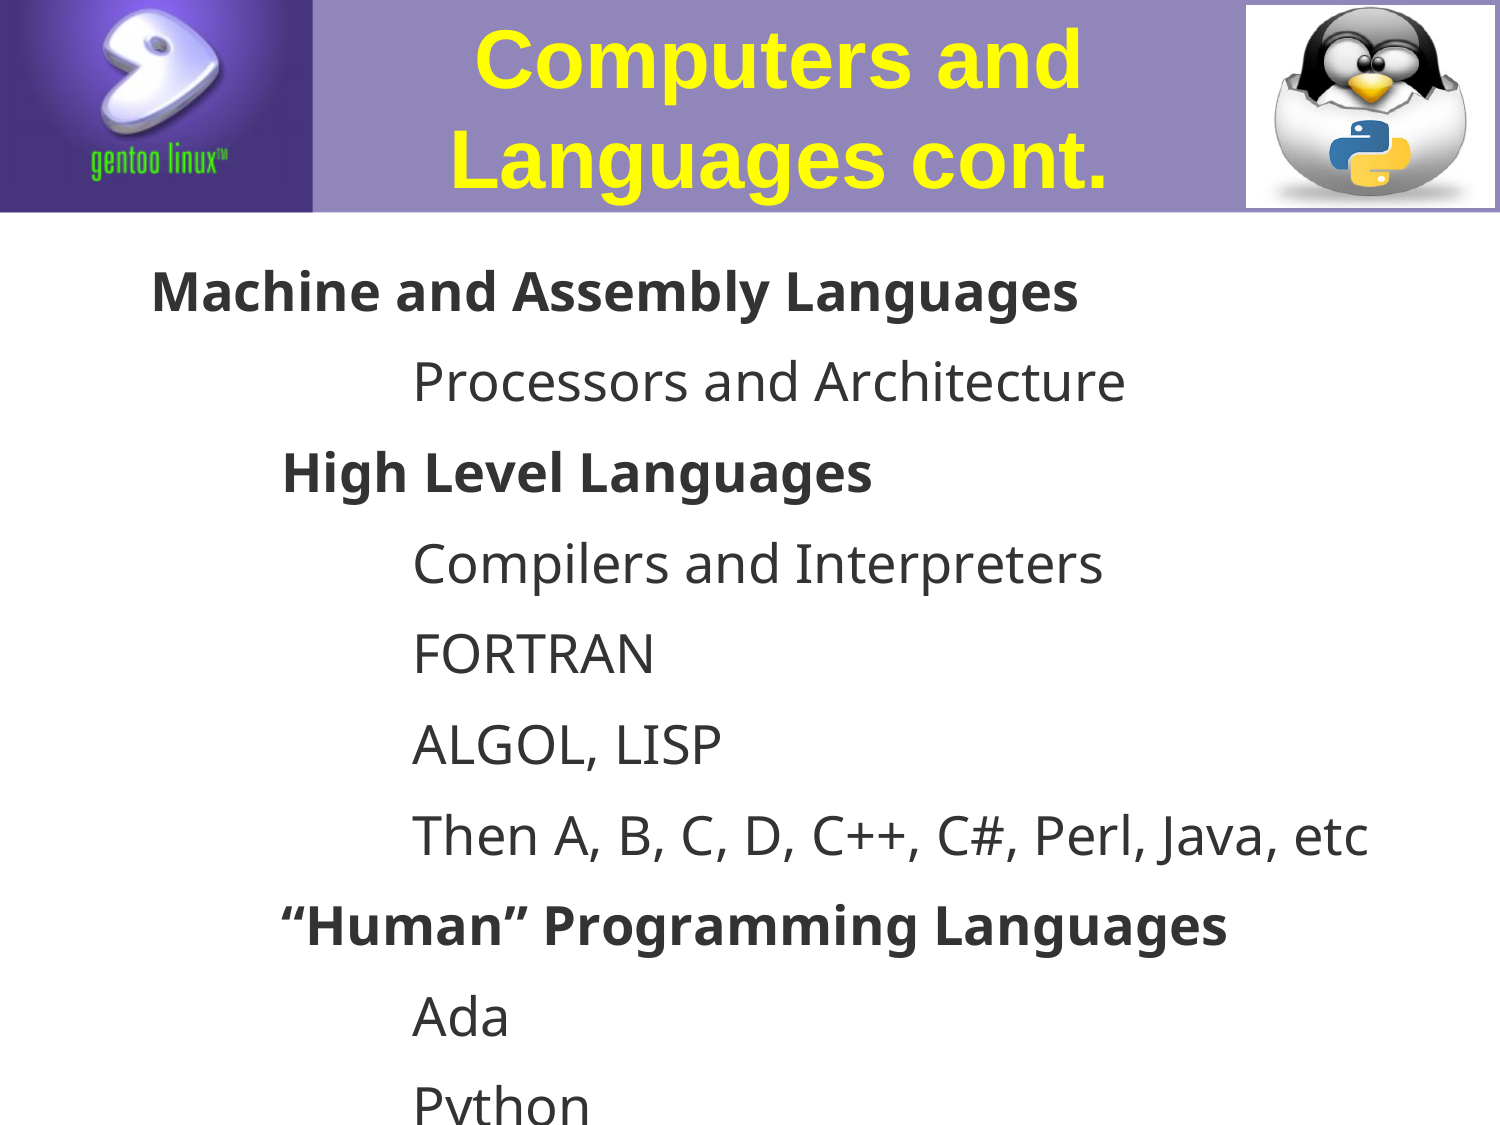

# Computers and Languages cont.
Machine and Assembly Languages
Processors and Architecture
High Level Languages
Compilers and Interpreters
FORTRAN
ALGOL, LISP
Then A, B, C, D, C++, C#, Perl, Java, etc
“Human” Programming Languages
Ada
Python